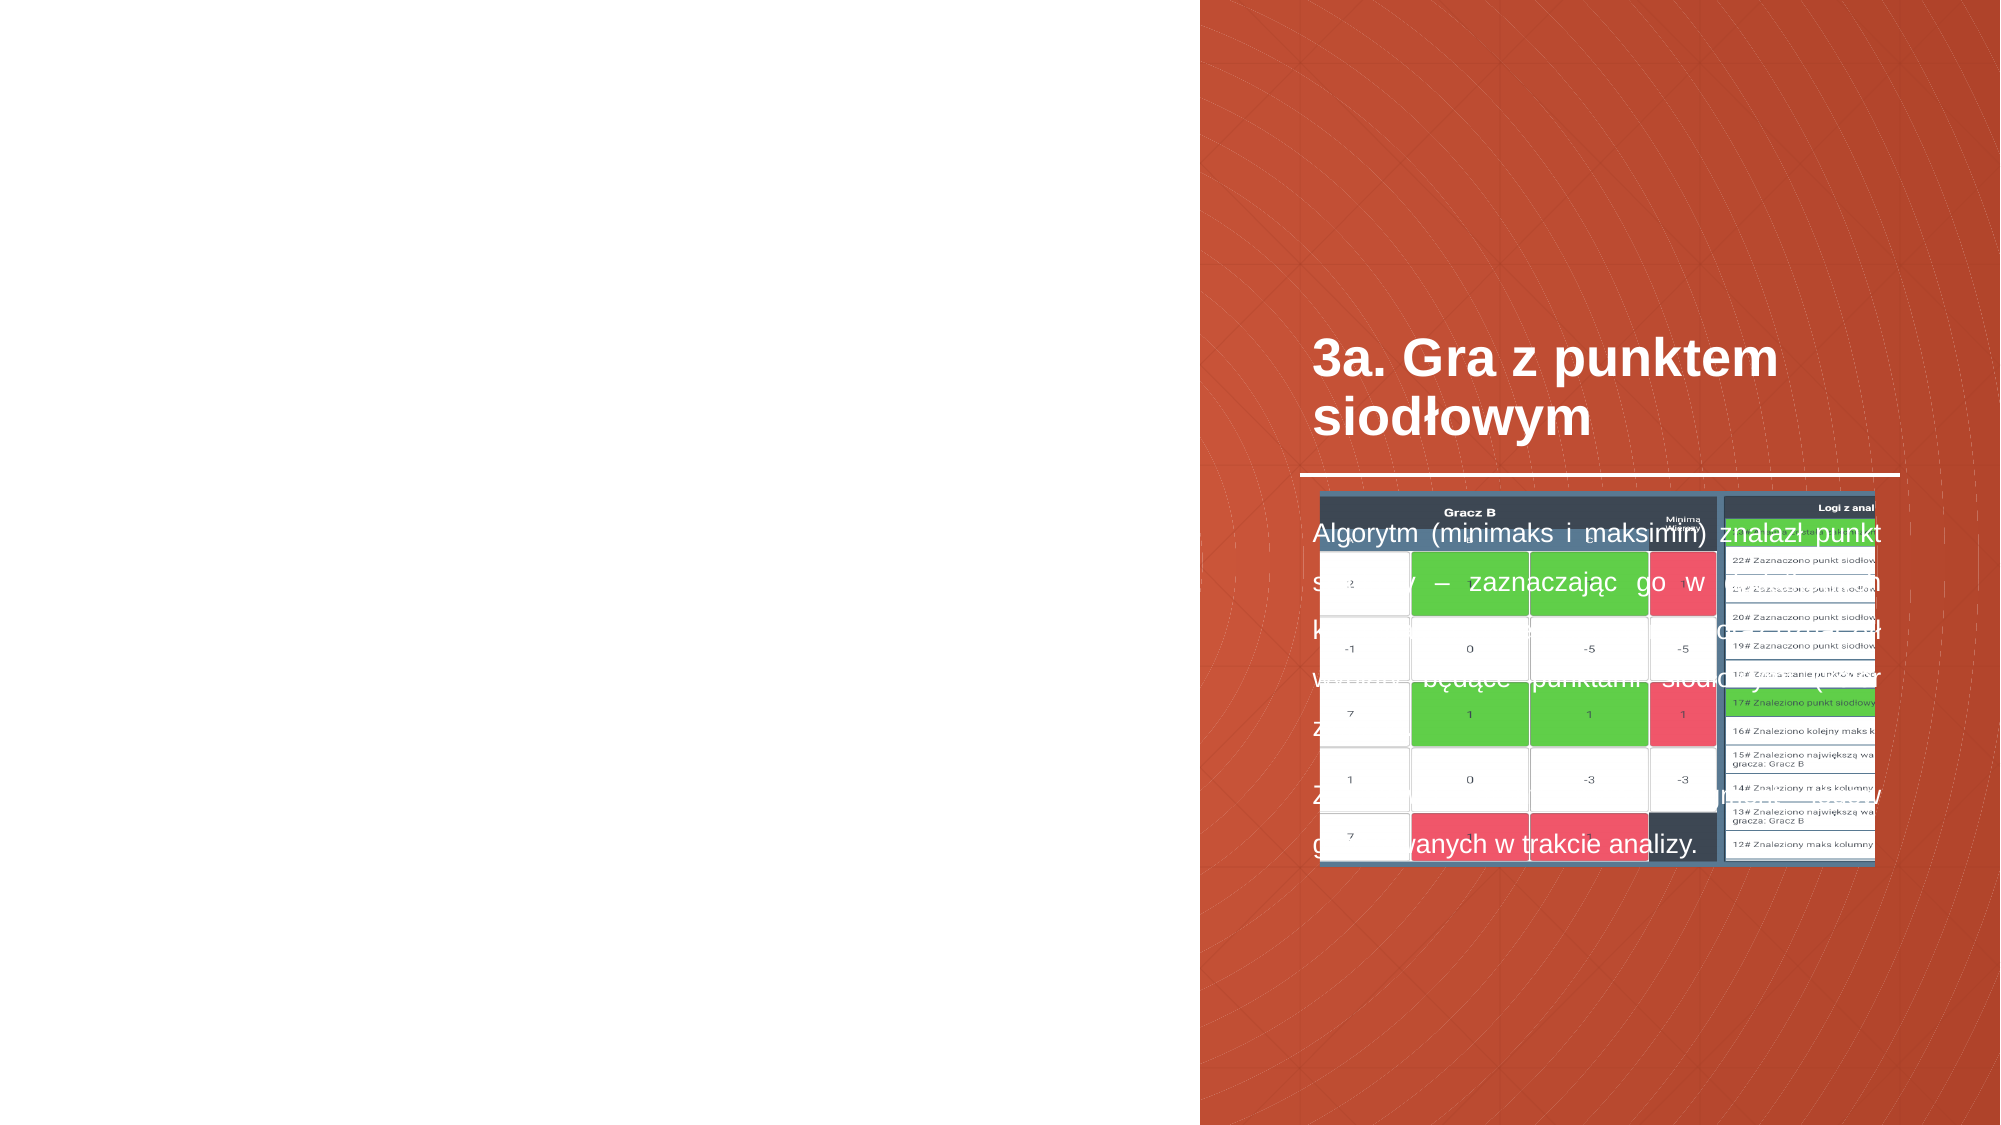

# 3a. Gra z punktem siodłowym
Algorytm (minimaks i maksimin) znalazł punkt siodłowy – zaznaczając go w dodatkowych kolumnach (kolorem czerwonym) oraz oznaczył wypłaty będące punktami siodłowymi (kolor zielony).
Z prawej strony widać fragment logów generowanych w trakcie analizy.